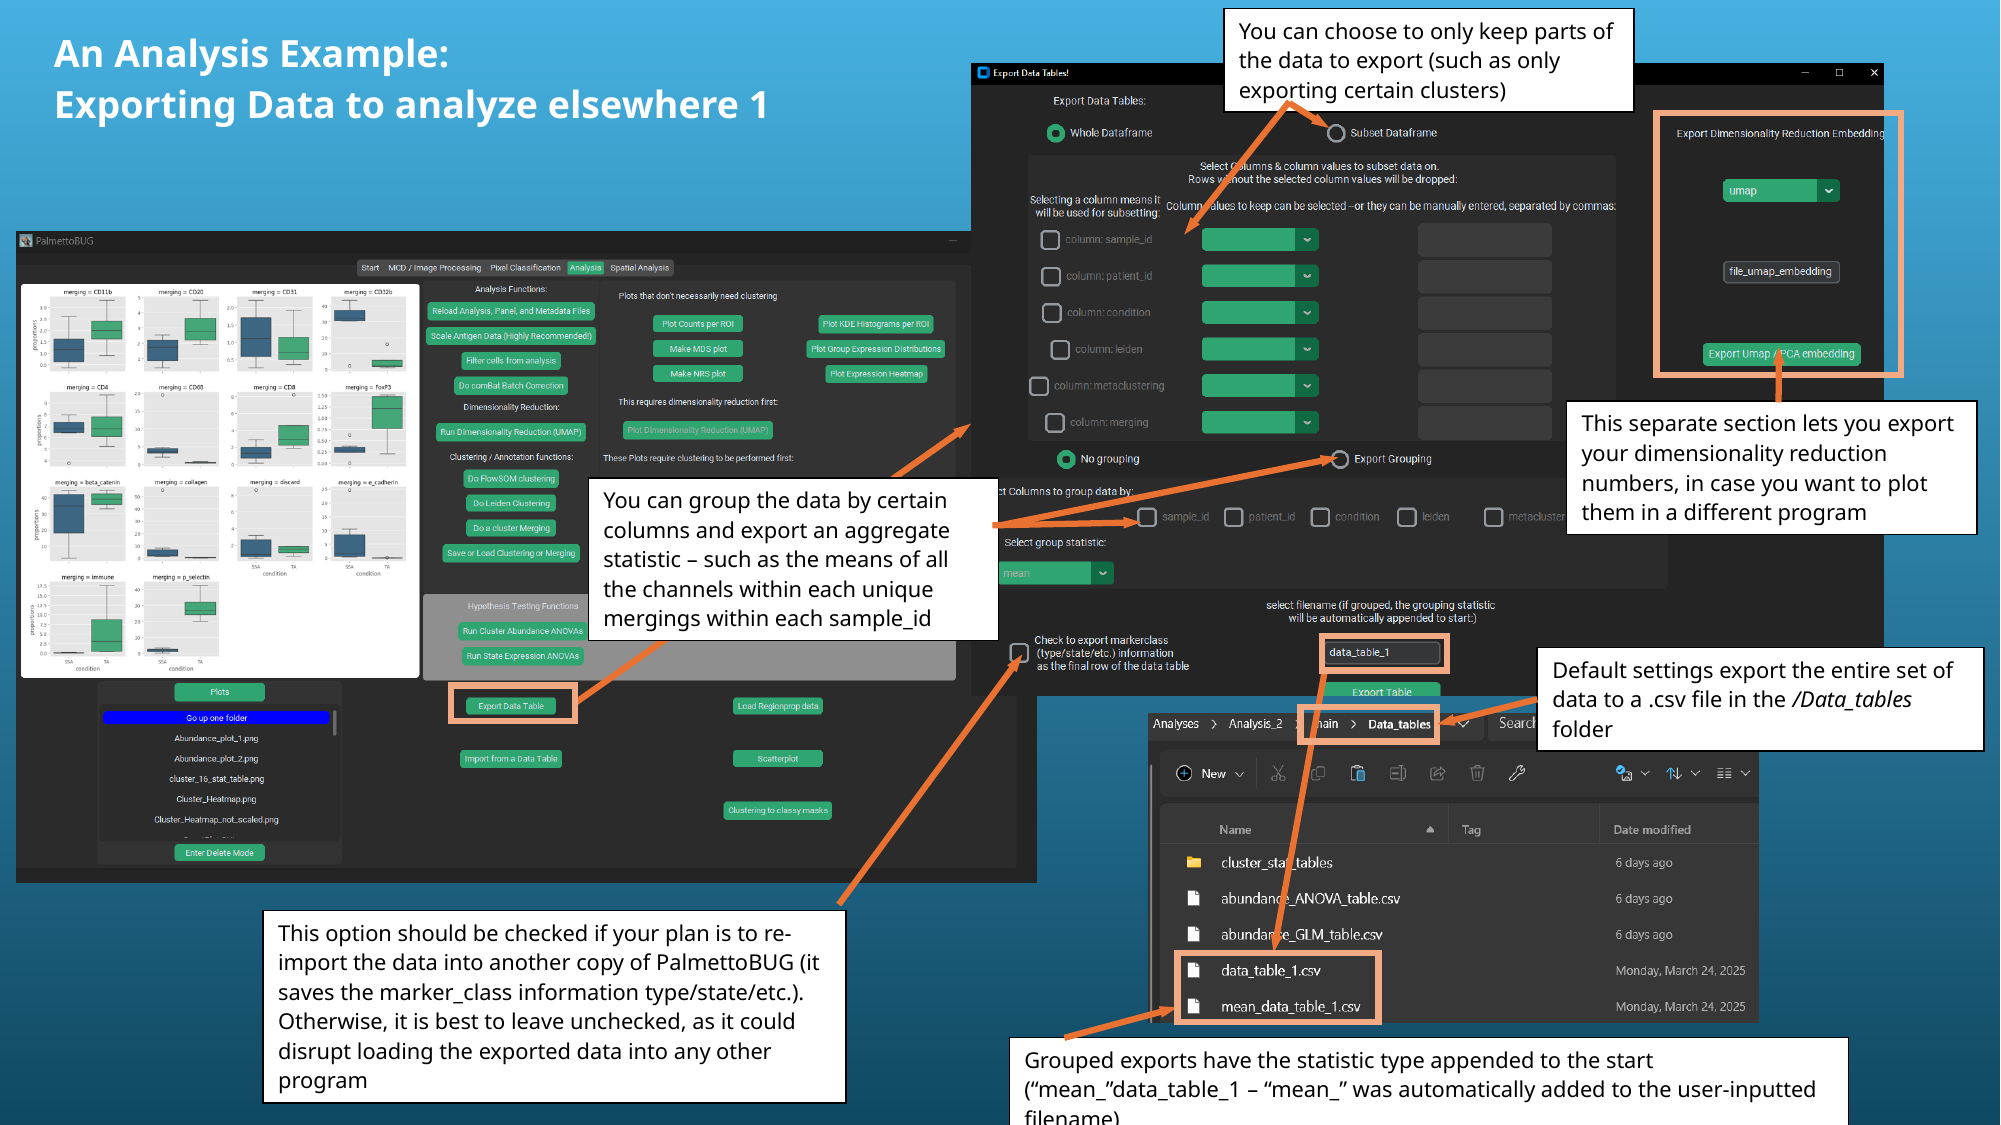

You can choose to only keep parts of the data to export (such as only exporting certain clusters)
An Analysis Example:
Exporting Data to analyze elsewhere 1
This separate section lets you export your dimensionality reduction numbers, in case you want to plot them in a different program
You can group the data by certain columns and export an aggregate statistic – such as the means of all the channels within each unique mergings within each sample_id
Default settings export the entire set of data to a .csv file in the /Data_tables folder
This option should be checked if your plan is to re-import the data into another copy of PalmettoBUG (it saves the marker_class information type/state/etc.).
Otherwise, it is best to leave unchecked, as it could disrupt loading the exported data into any other program
Grouped exports have the statistic type appended to the start (“mean_”data_table_1 – “mean_” was automatically added to the user-inputted filename)